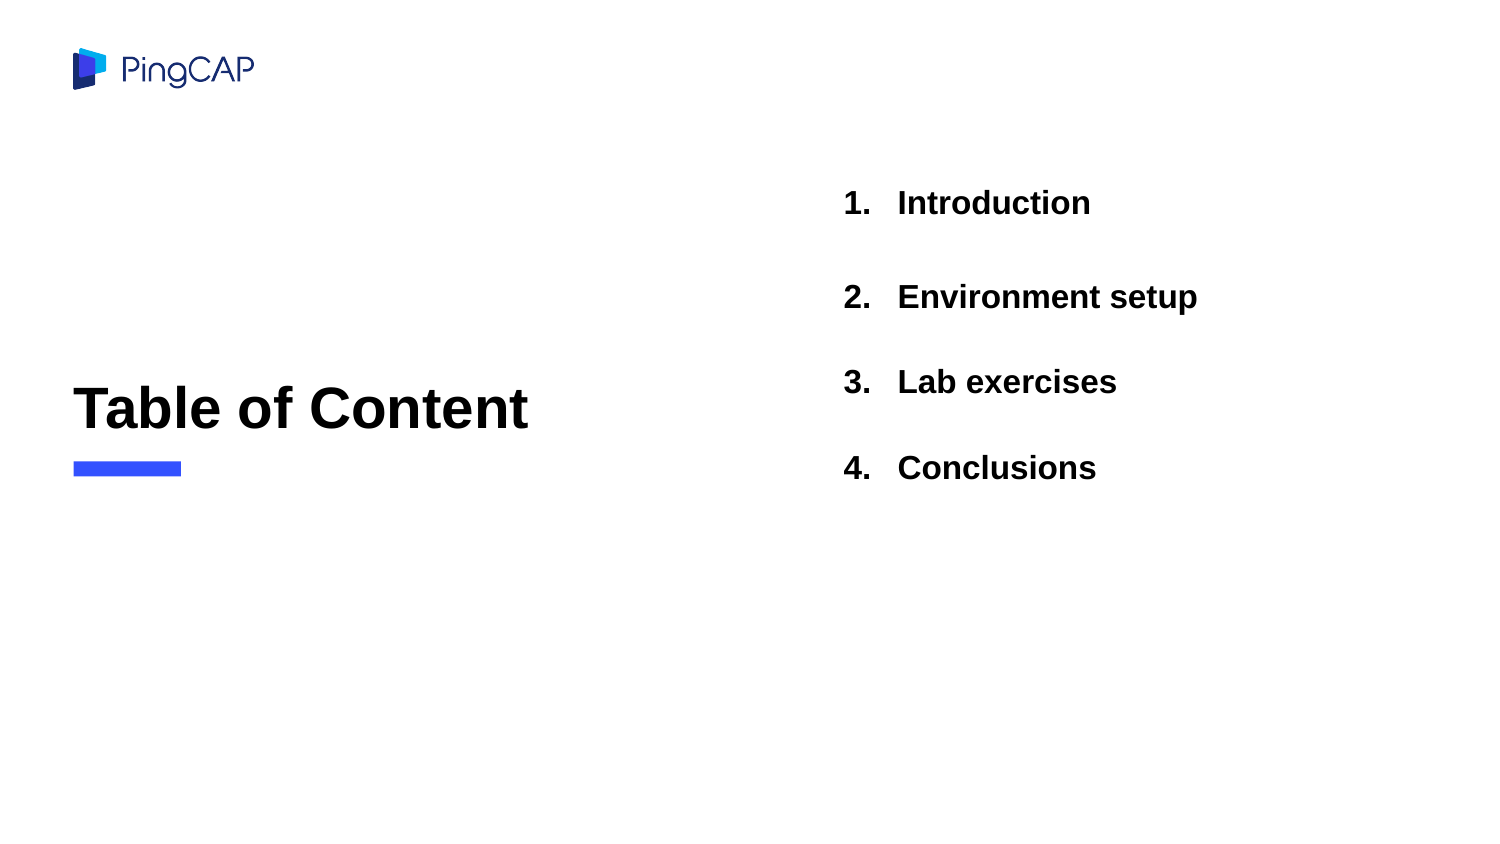

Introduction
Environment setup
Lab exercises
Conclusions
# Table of Content